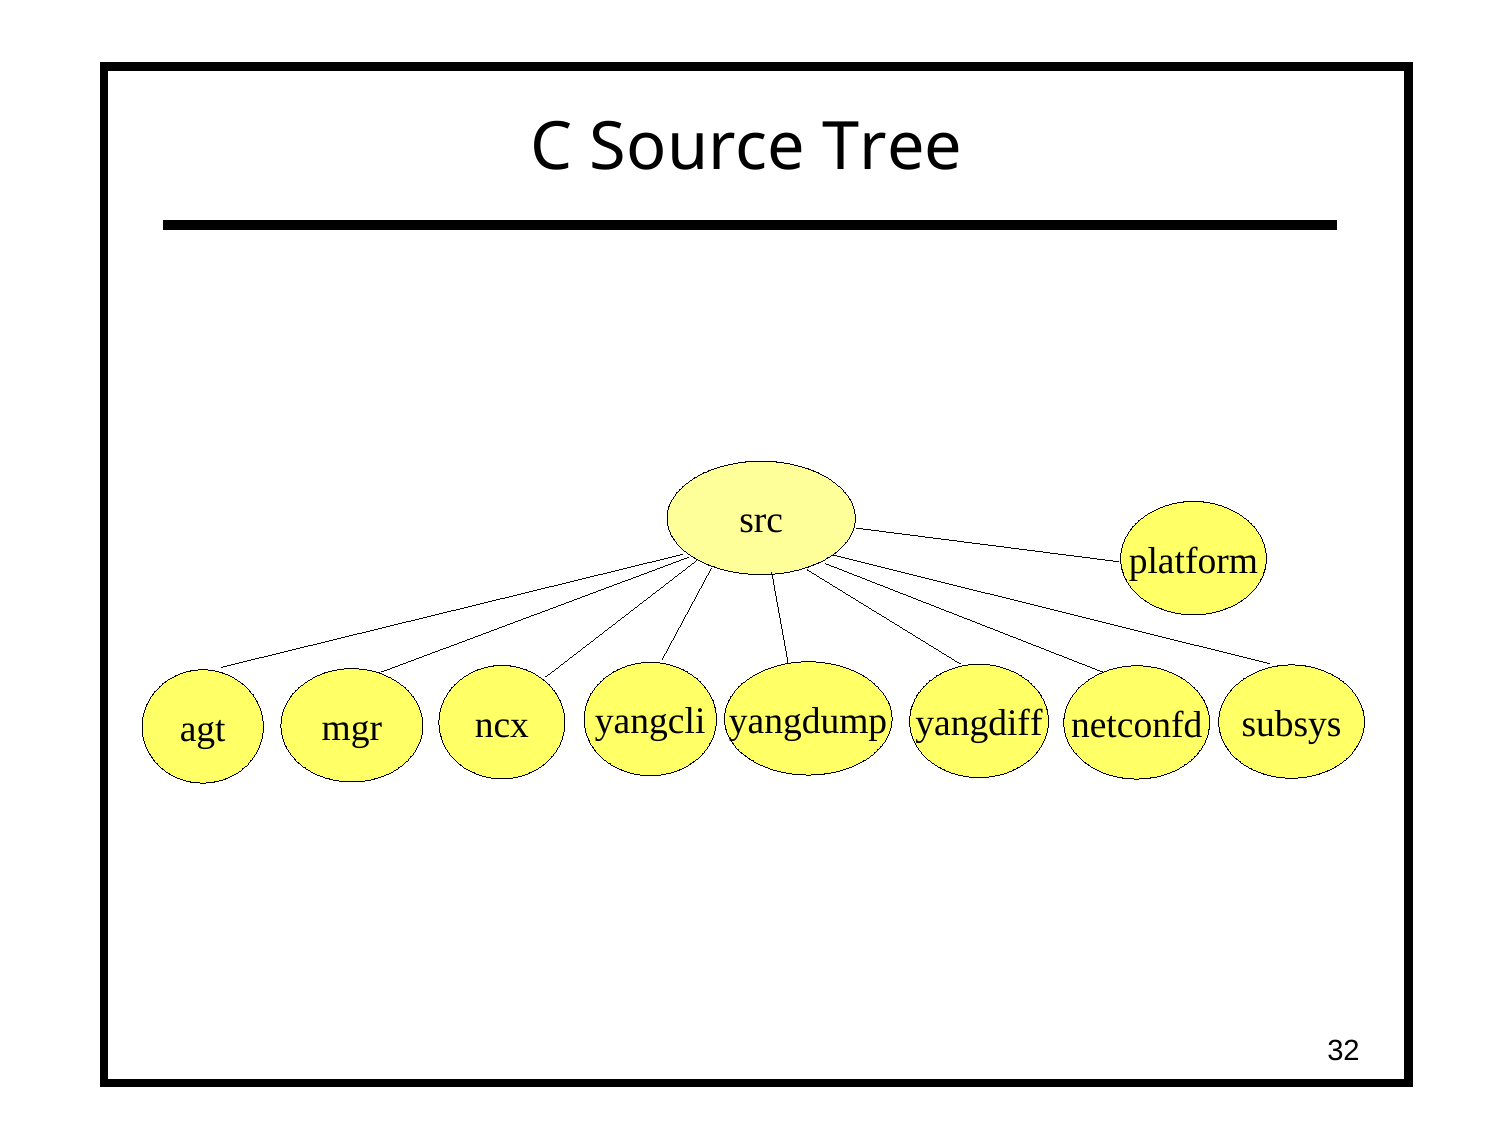

# C Source Tree
src
platform
yangdump
yangcli
yangdiff
subsys
ncx
netconfd
mgr
agt
32